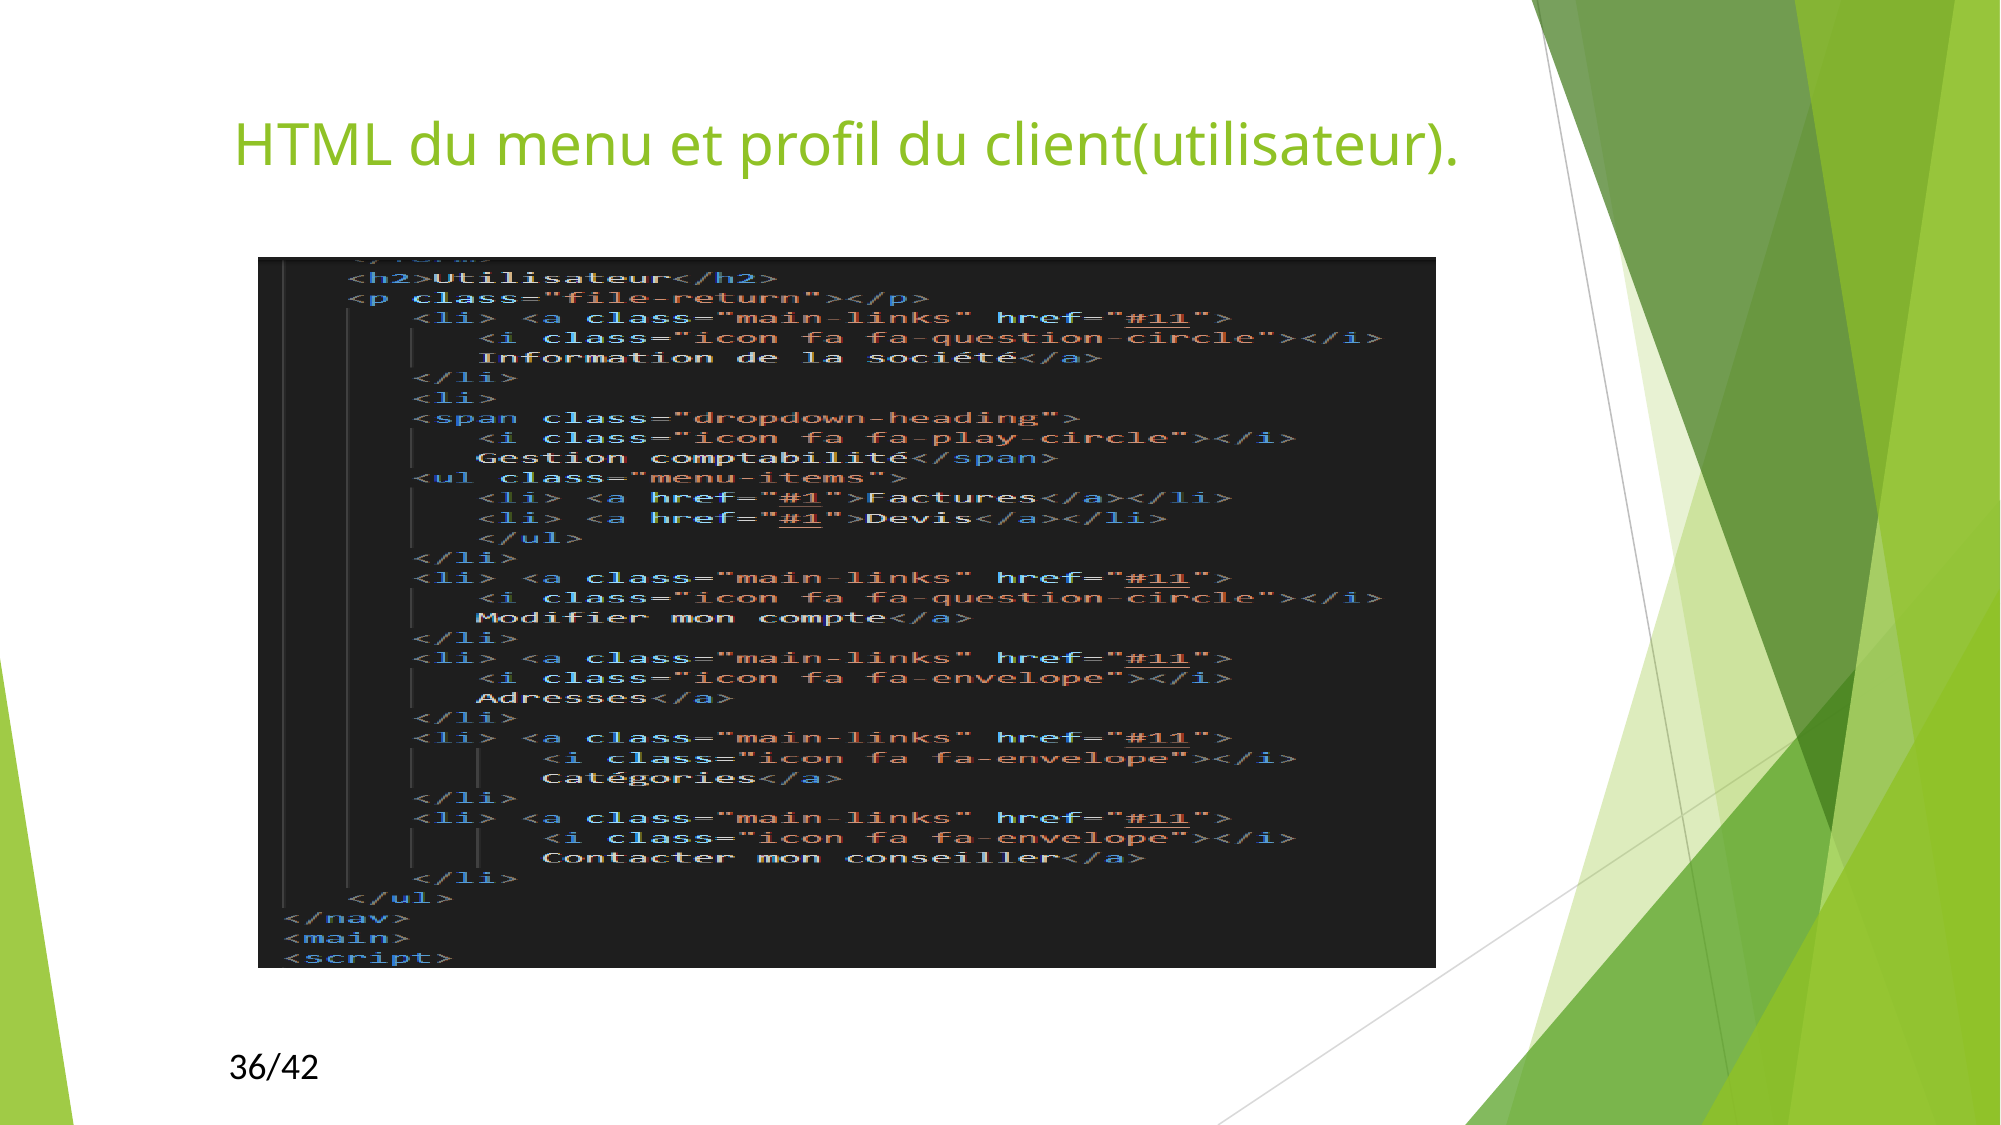

# HTML du menu et profil du client(utilisateur).
36/42